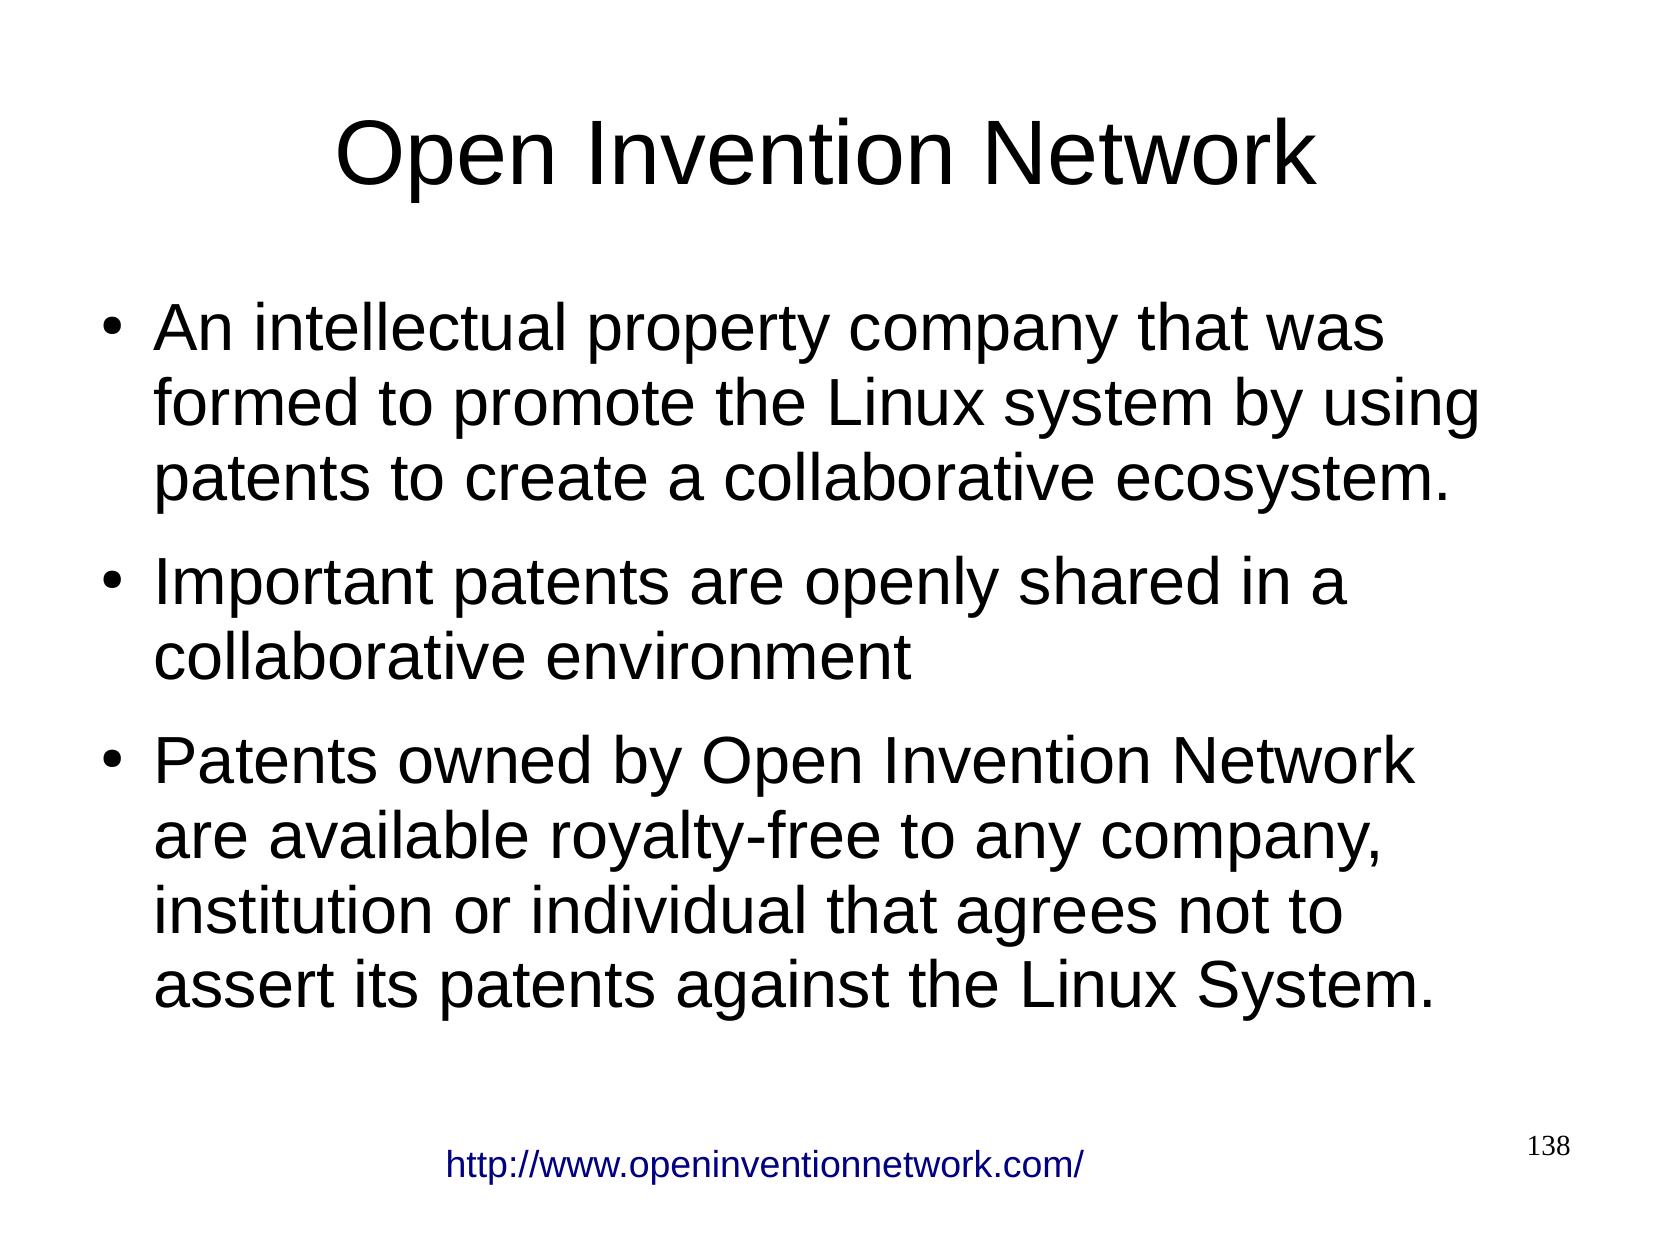

# Open Invention Network
An intellectual property company that was formed to promote the Linux system by using patents to create a collaborative ecosystem.
Important patents are openly shared in a collaborative environment
Patents owned by Open Invention Network
are available royalty-free to any company, institution or individual that agrees not to
assert its patents against the Linux System.
138
http://www.openinventionnetwork.com/